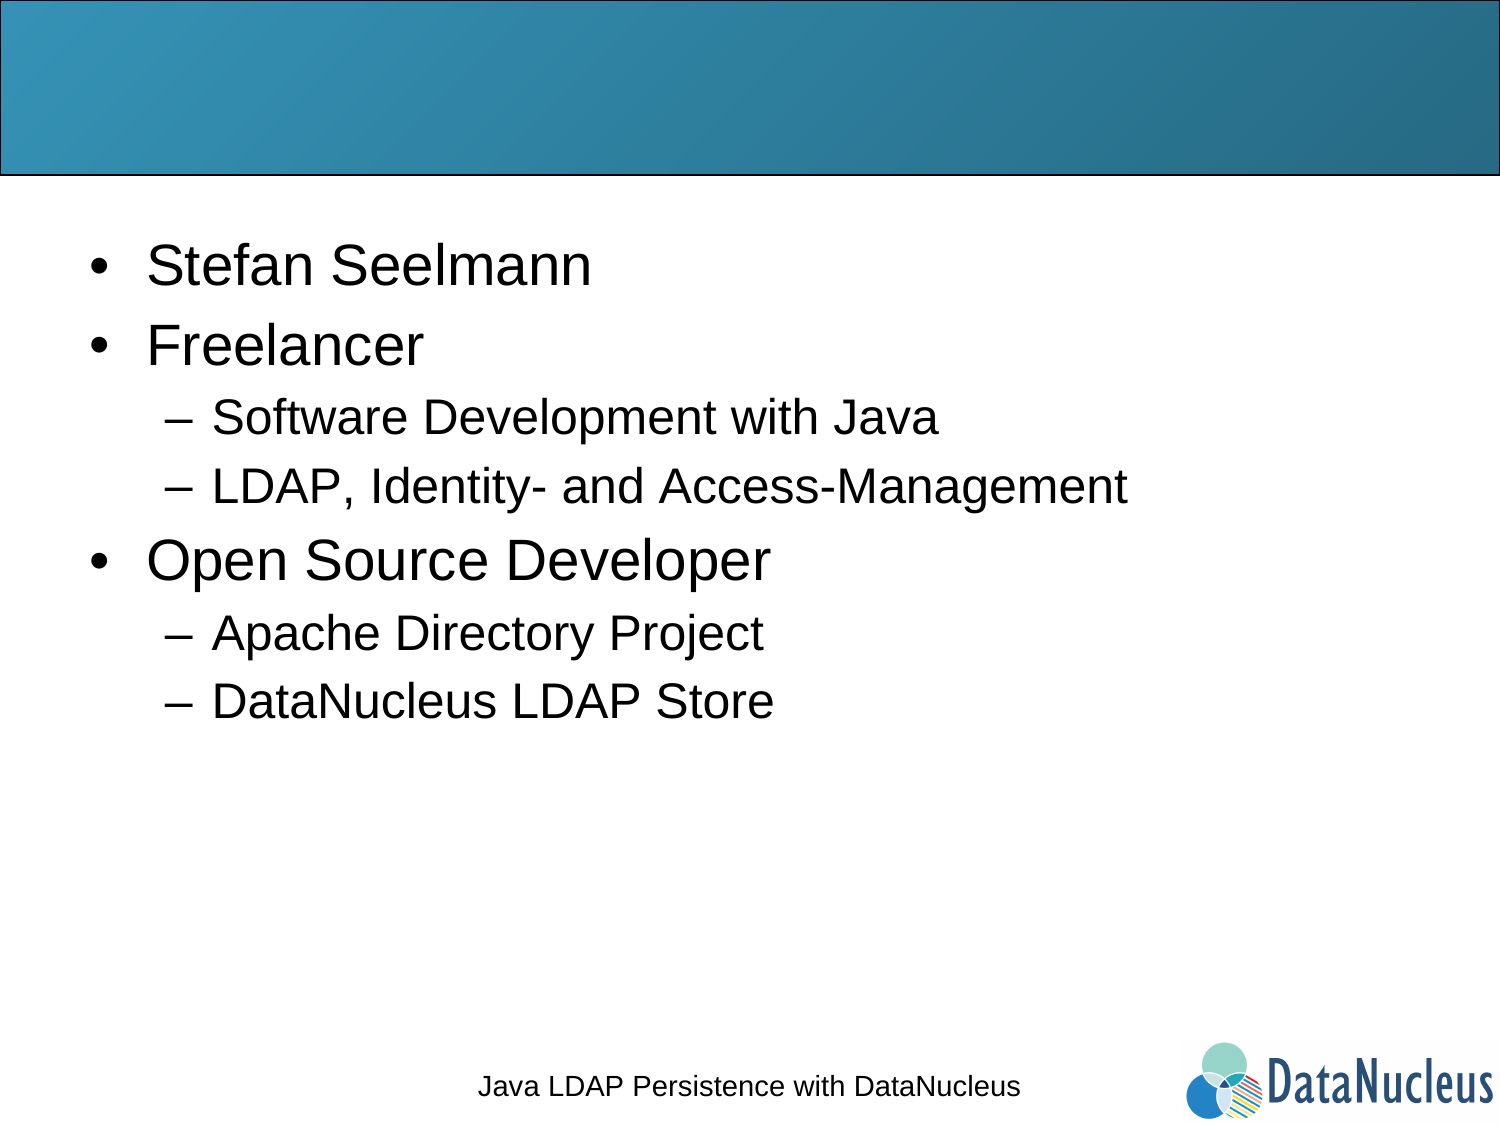

#
Stefan Seelmann
Freelancer
Software Development with Java
LDAP, Identity- and Access-Management
Open Source Developer
Apache Directory Project
DataNucleus LDAP Store